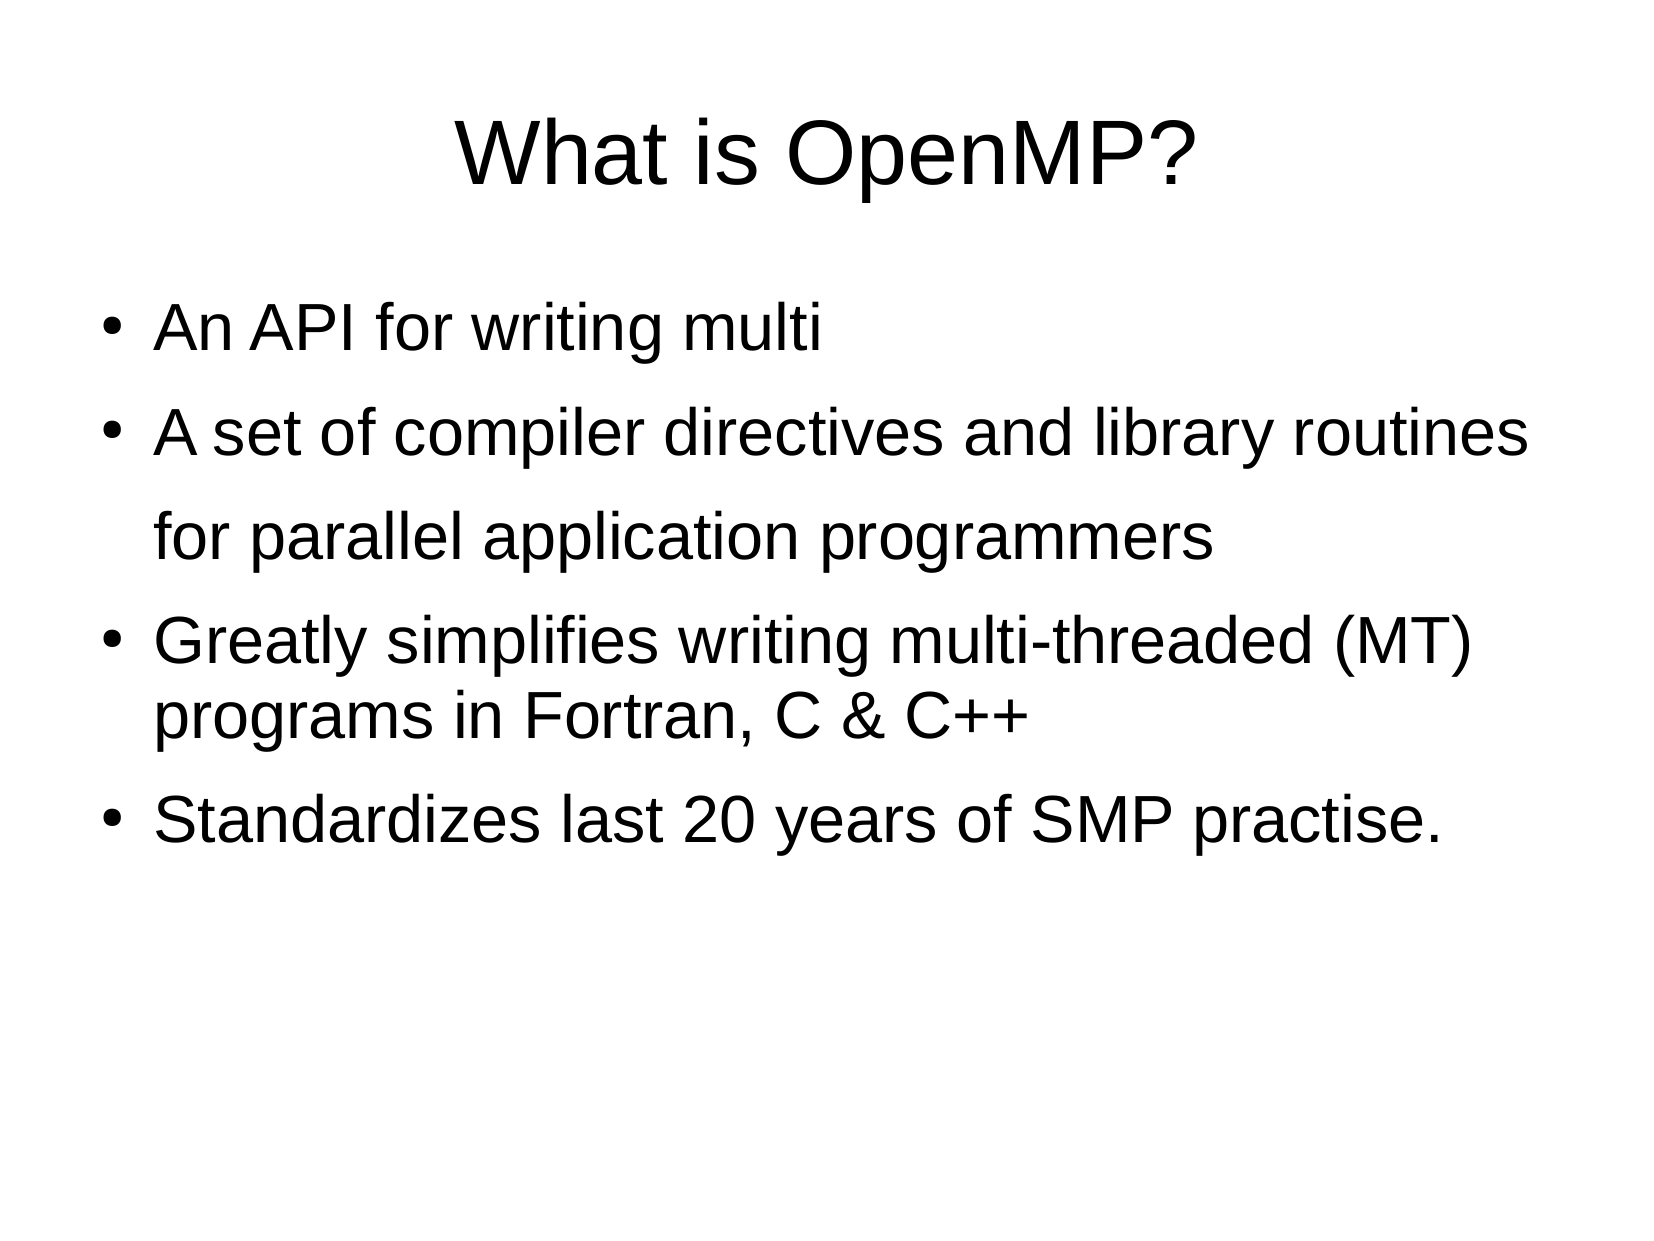

# What is OpenMP?
An API for writing multi
A set of compiler directives and library routines
for parallel application programmers
Greatly simplifies writing multi-threaded (MT) programs in Fortran, C & C++
Standardizes last 20 years of SMP practise.